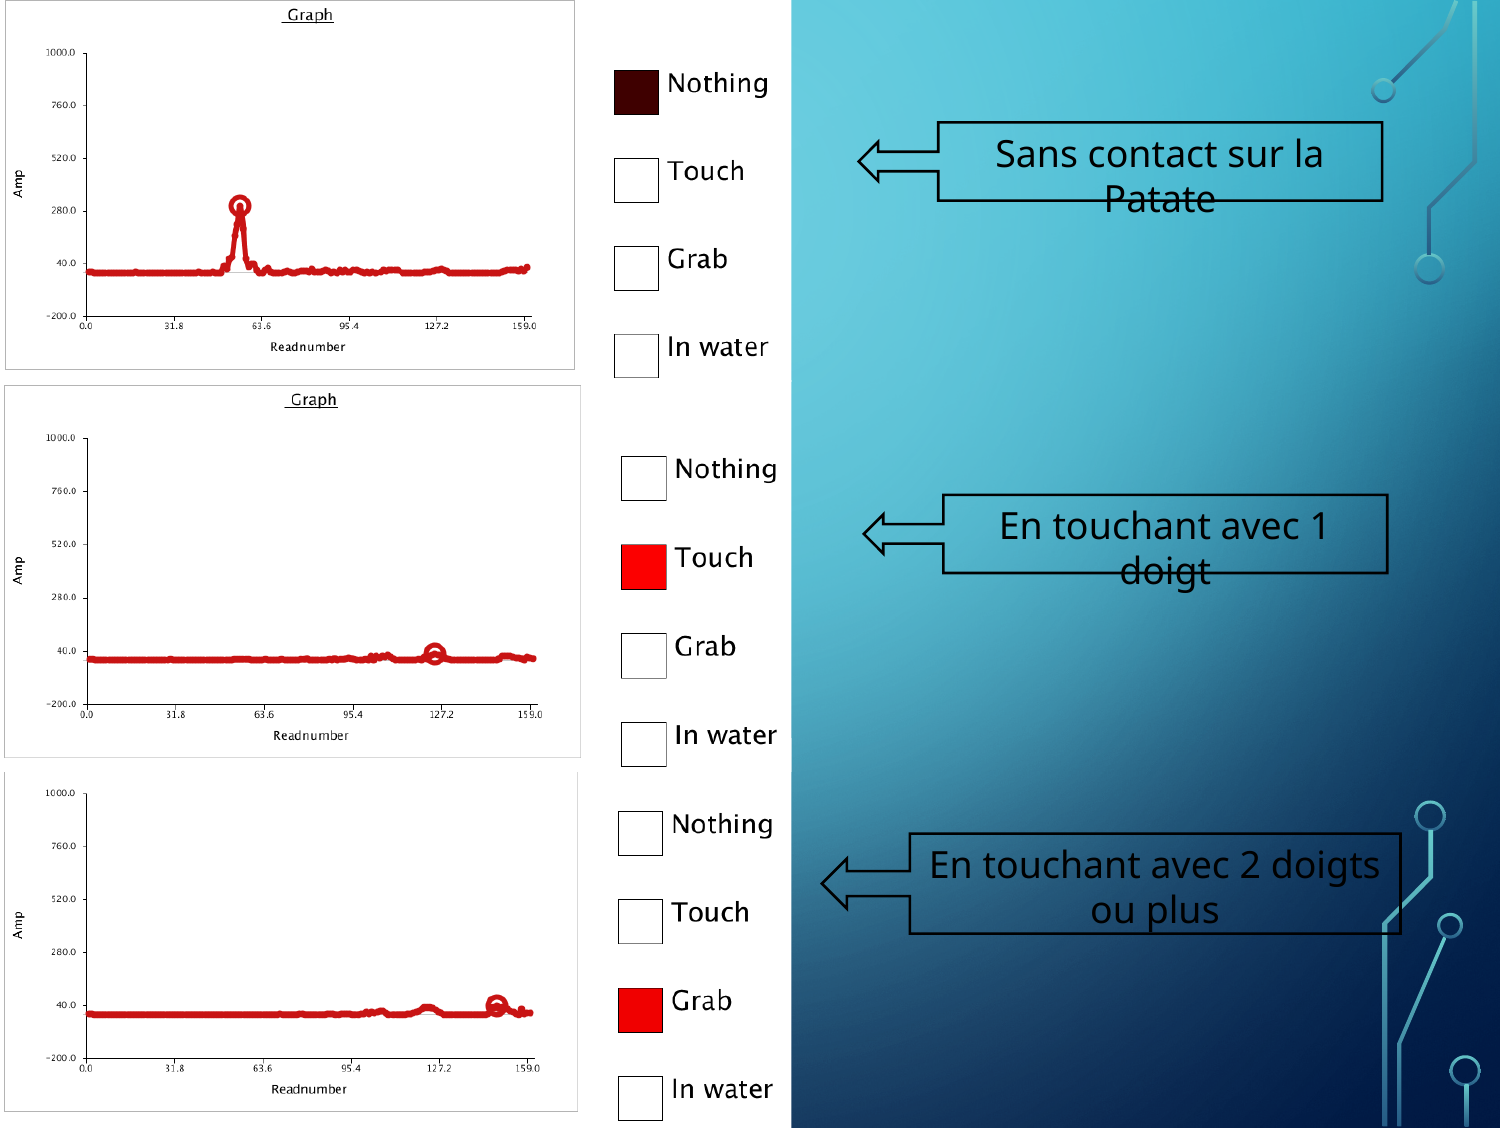

Sans contact sur la Patate
En touchant avec 1 doigt
En touchant avec 2 doigts ou plus